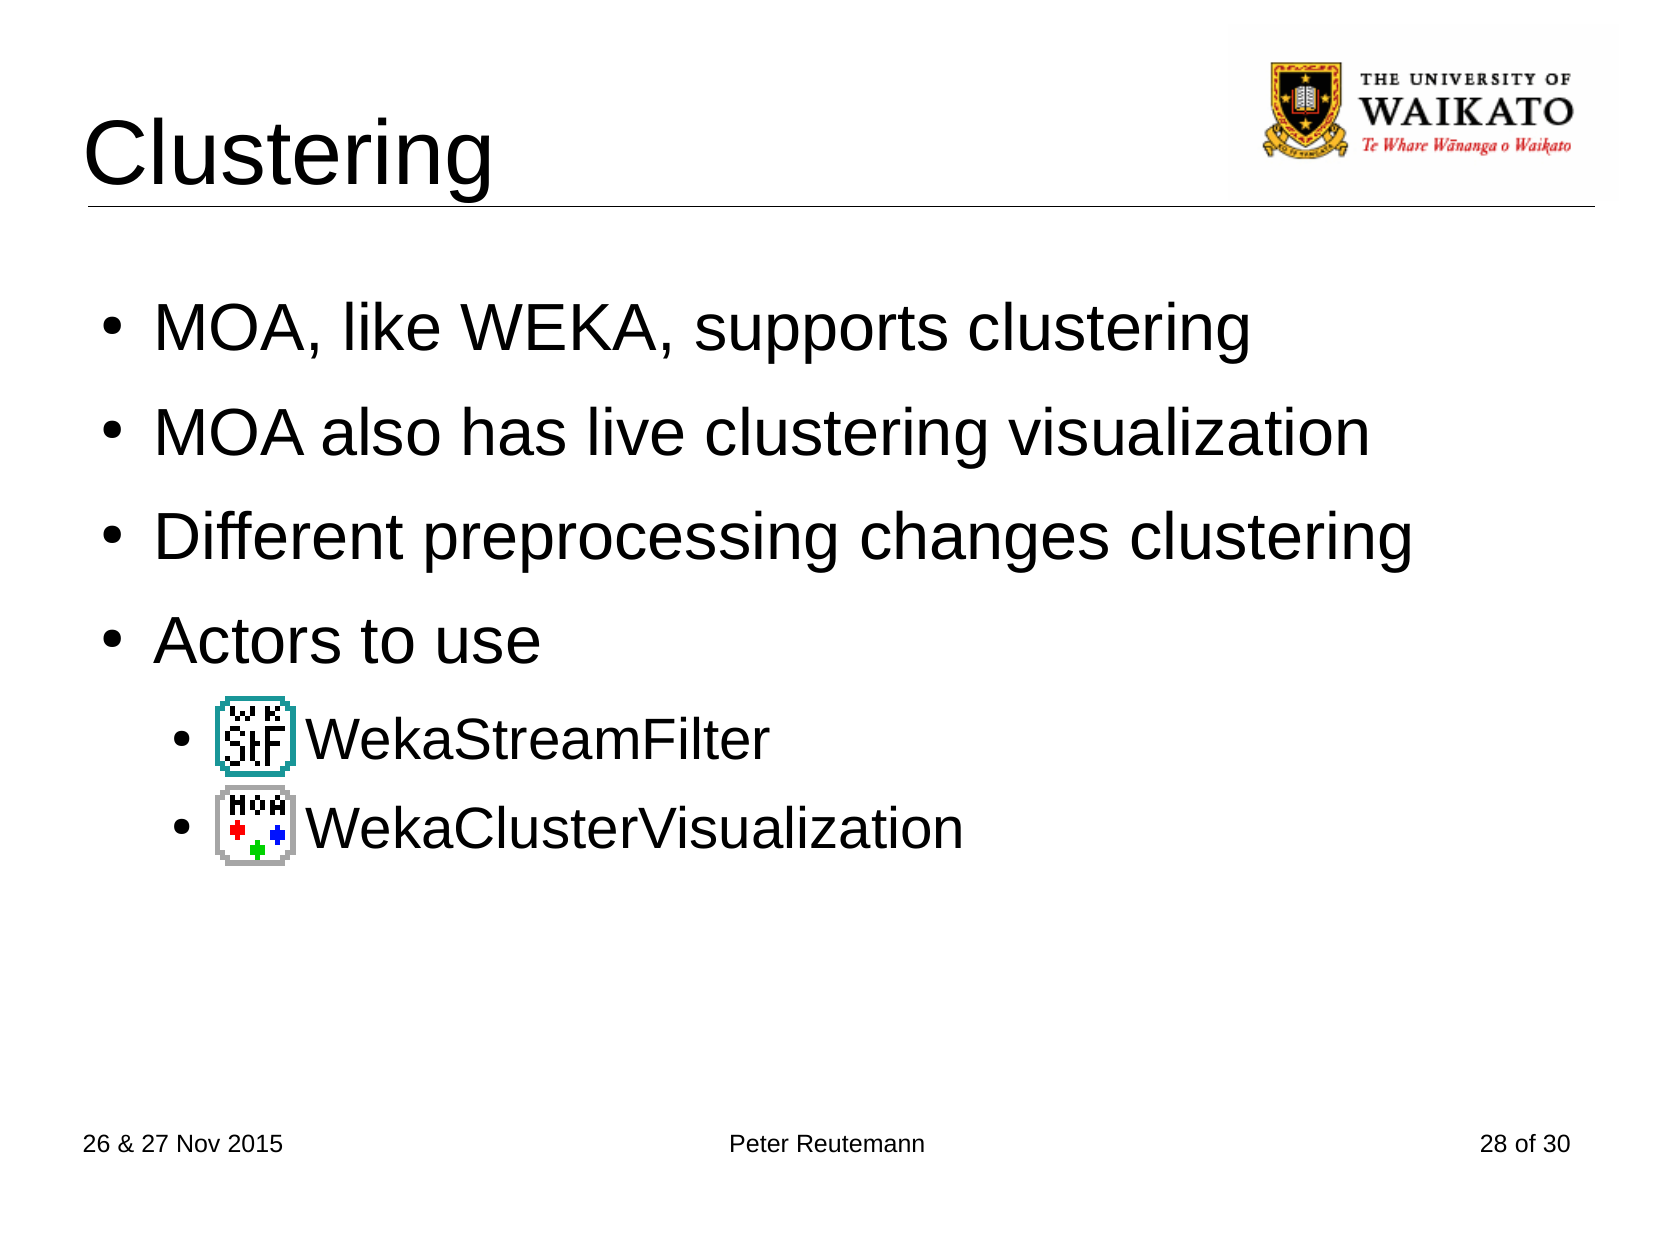

# Clustering
MOA, like WEKA, supports clustering
MOA also has live clustering visualization
Different preprocessing changes clustering
Actors to use
 WekaStreamFilter
 WekaClusterVisualization
26 & 27 Nov 2015
Peter Reutemann
28